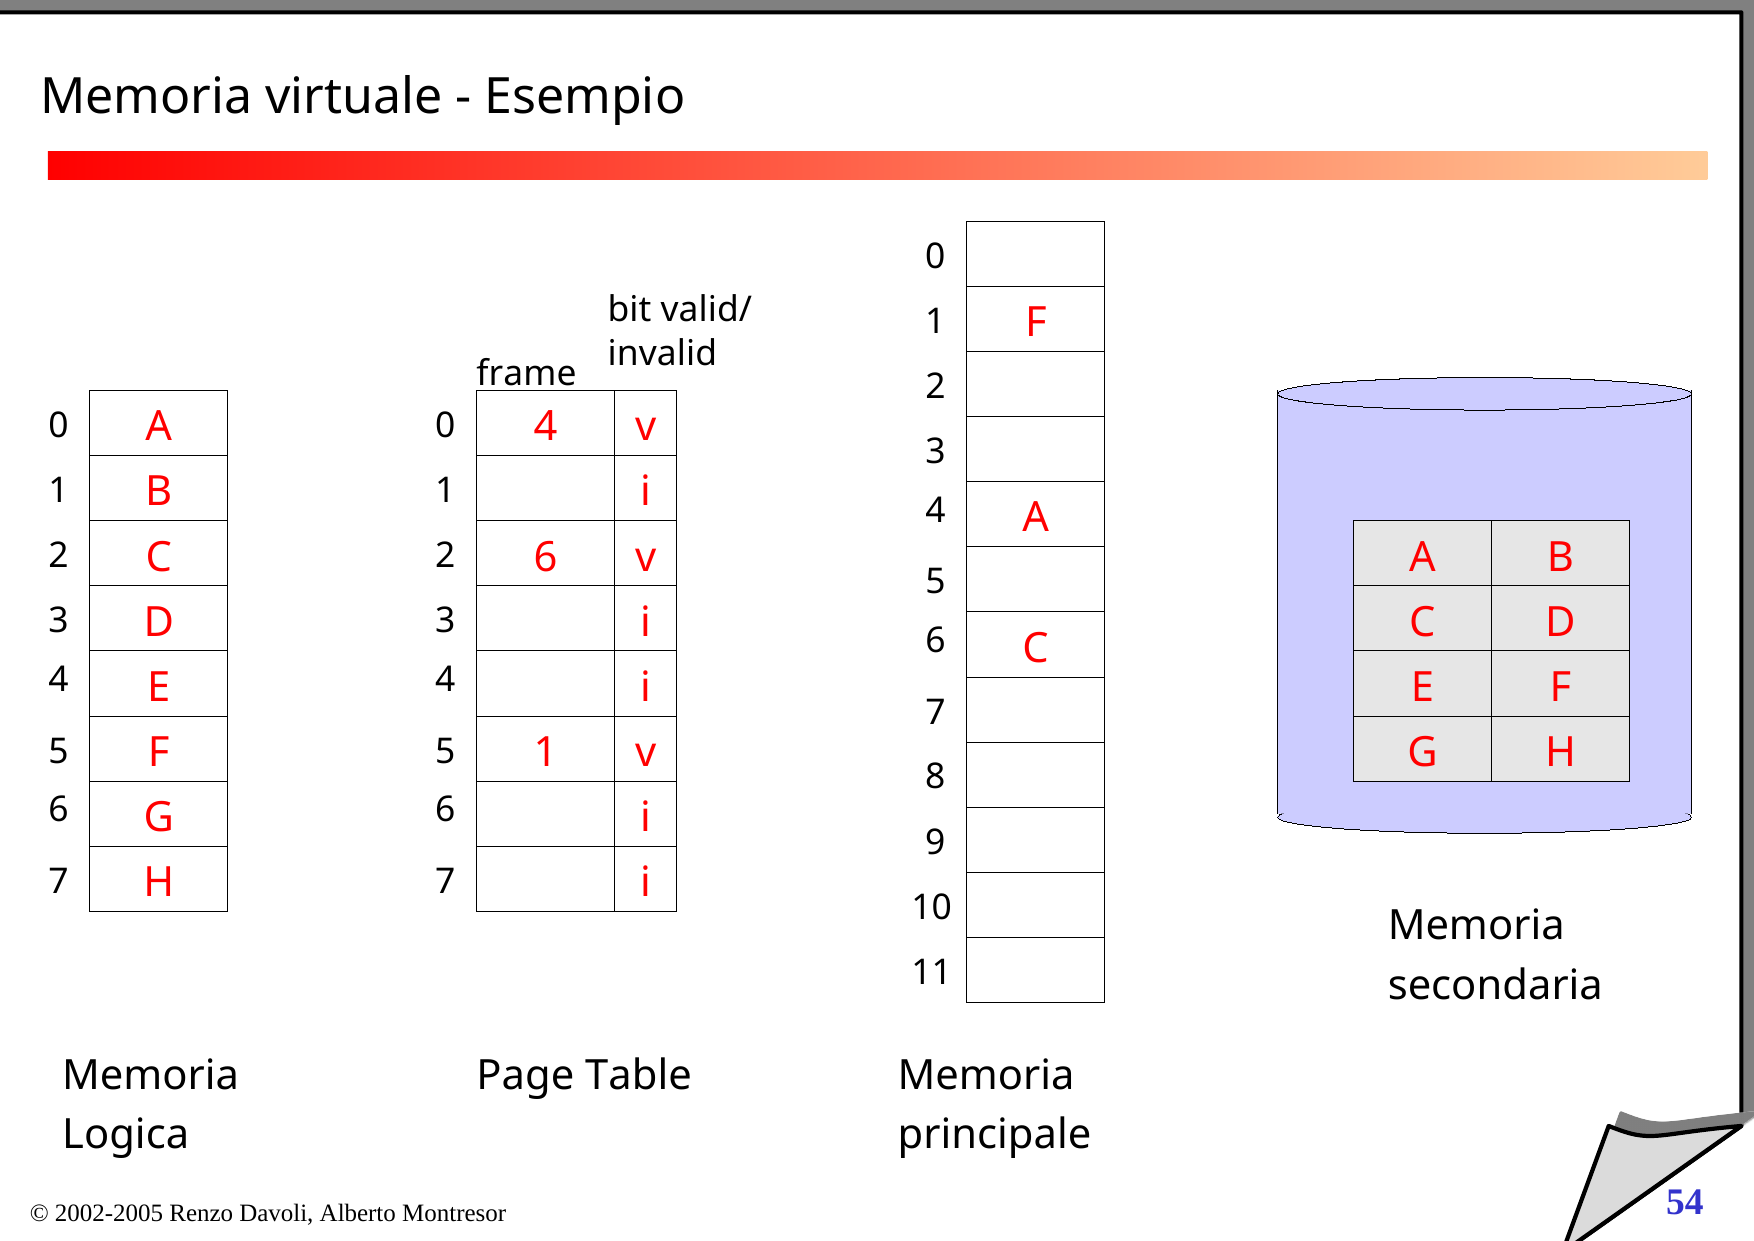

# Memoria virtuale - Esempio
0
F
bit valid/
invalid
1
frame
2
A
4
v
0
0
3
B
i
1
1
A
4
C
6
v
A
B
2
2
5
D
i
C
D
3
3
C
6
E
i
E
F
4
4
7
F
1
v
G
H
5
5
8
G
i
6
6
9
H
i
7
7
10
Memoria
secondaria
11
Memoria
Logica
Page Table
Memoria
principale